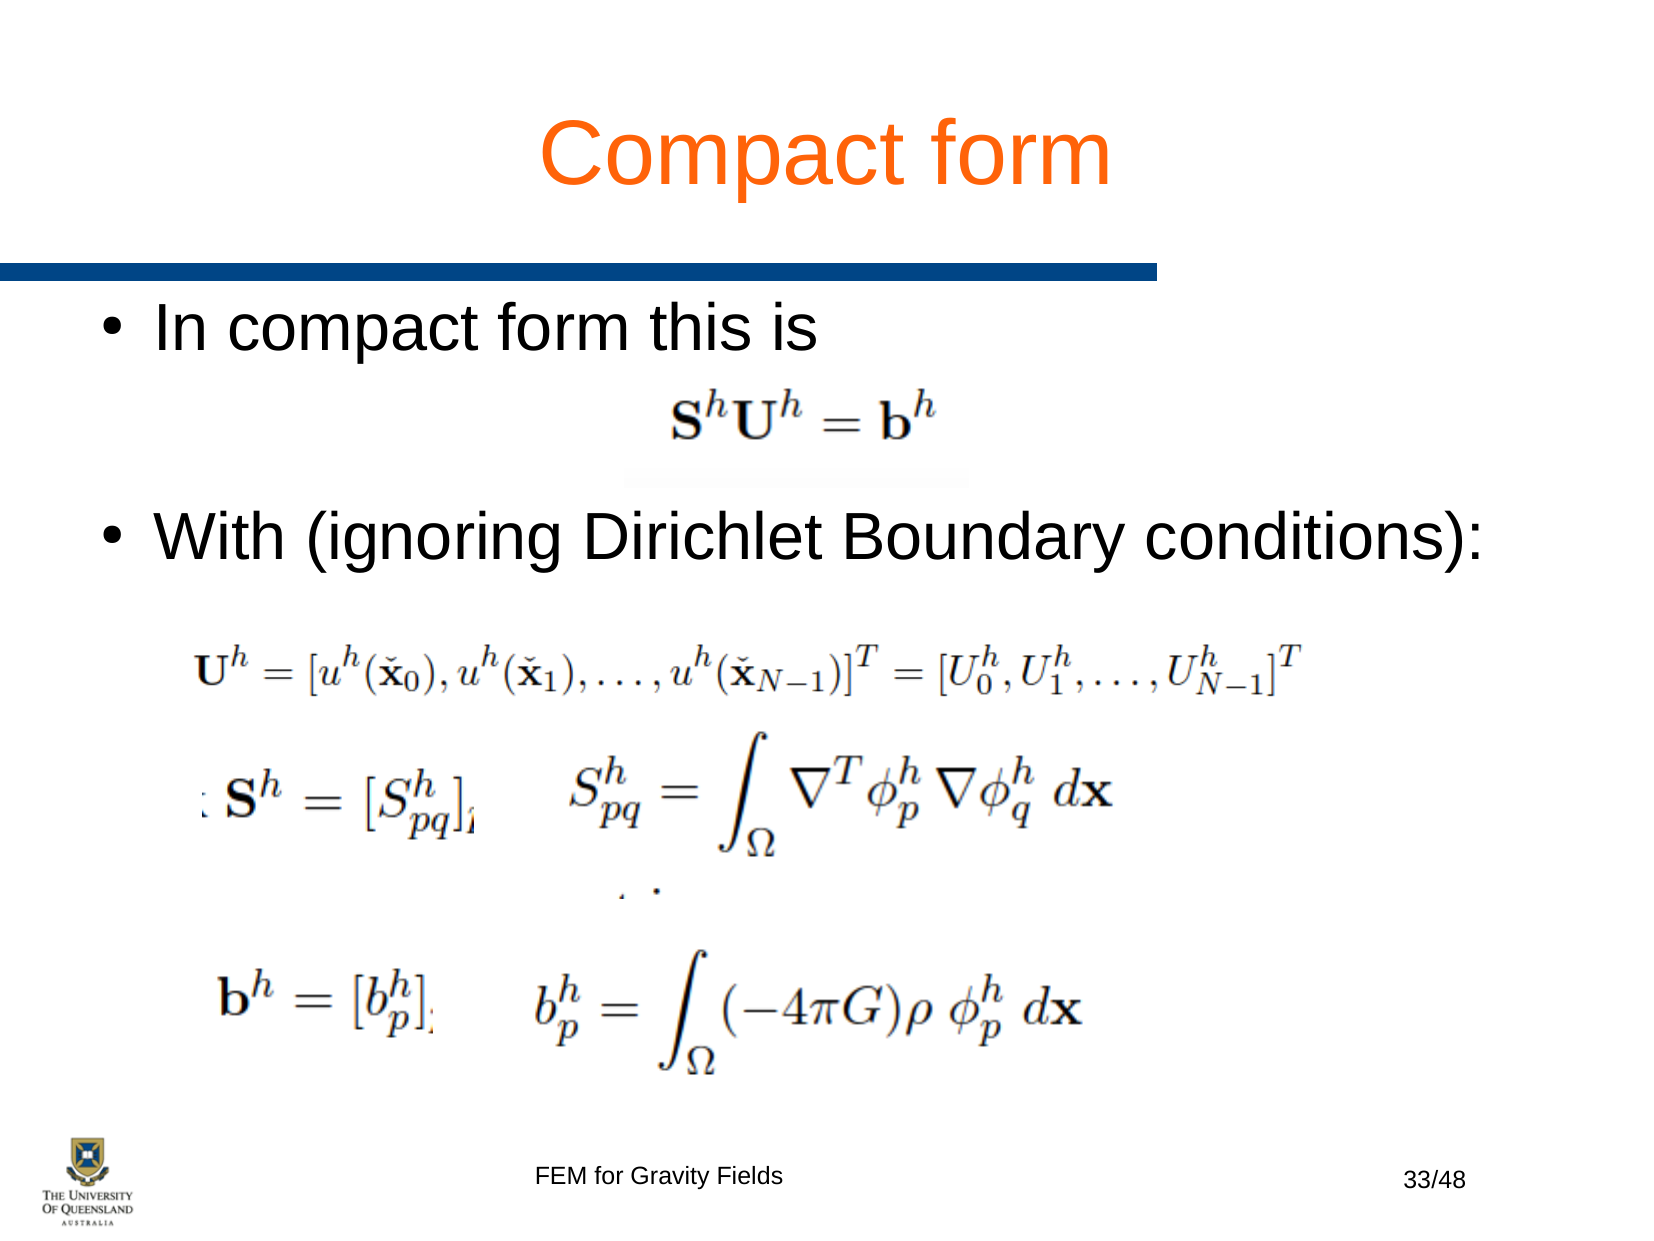

# Compact form
In compact form this is
With (ignoring Dirichlet Boundary conditions):